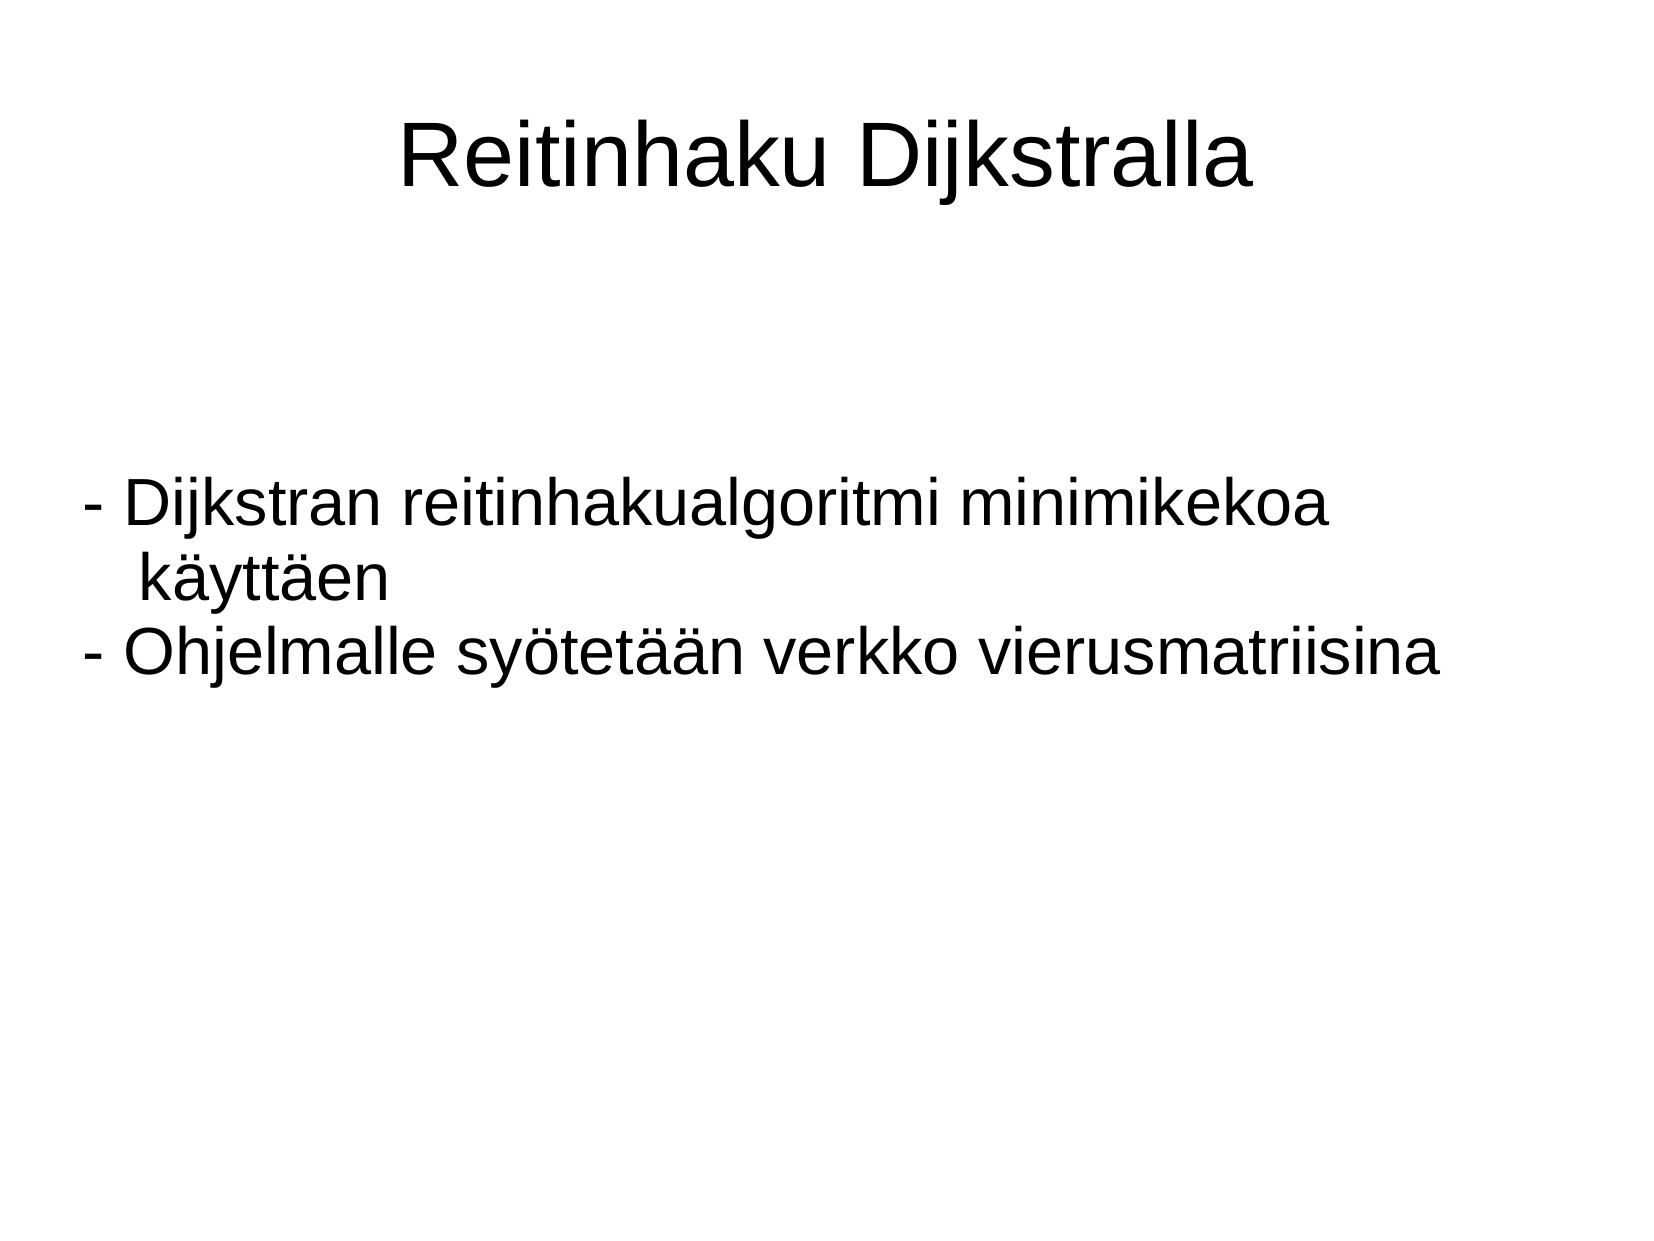

# Reitinhaku Dijkstralla
- Dijkstran reitinhakualgoritmi minimikekoa käyttäen
- Ohjelmalle syötetään verkko vierusmatriisina